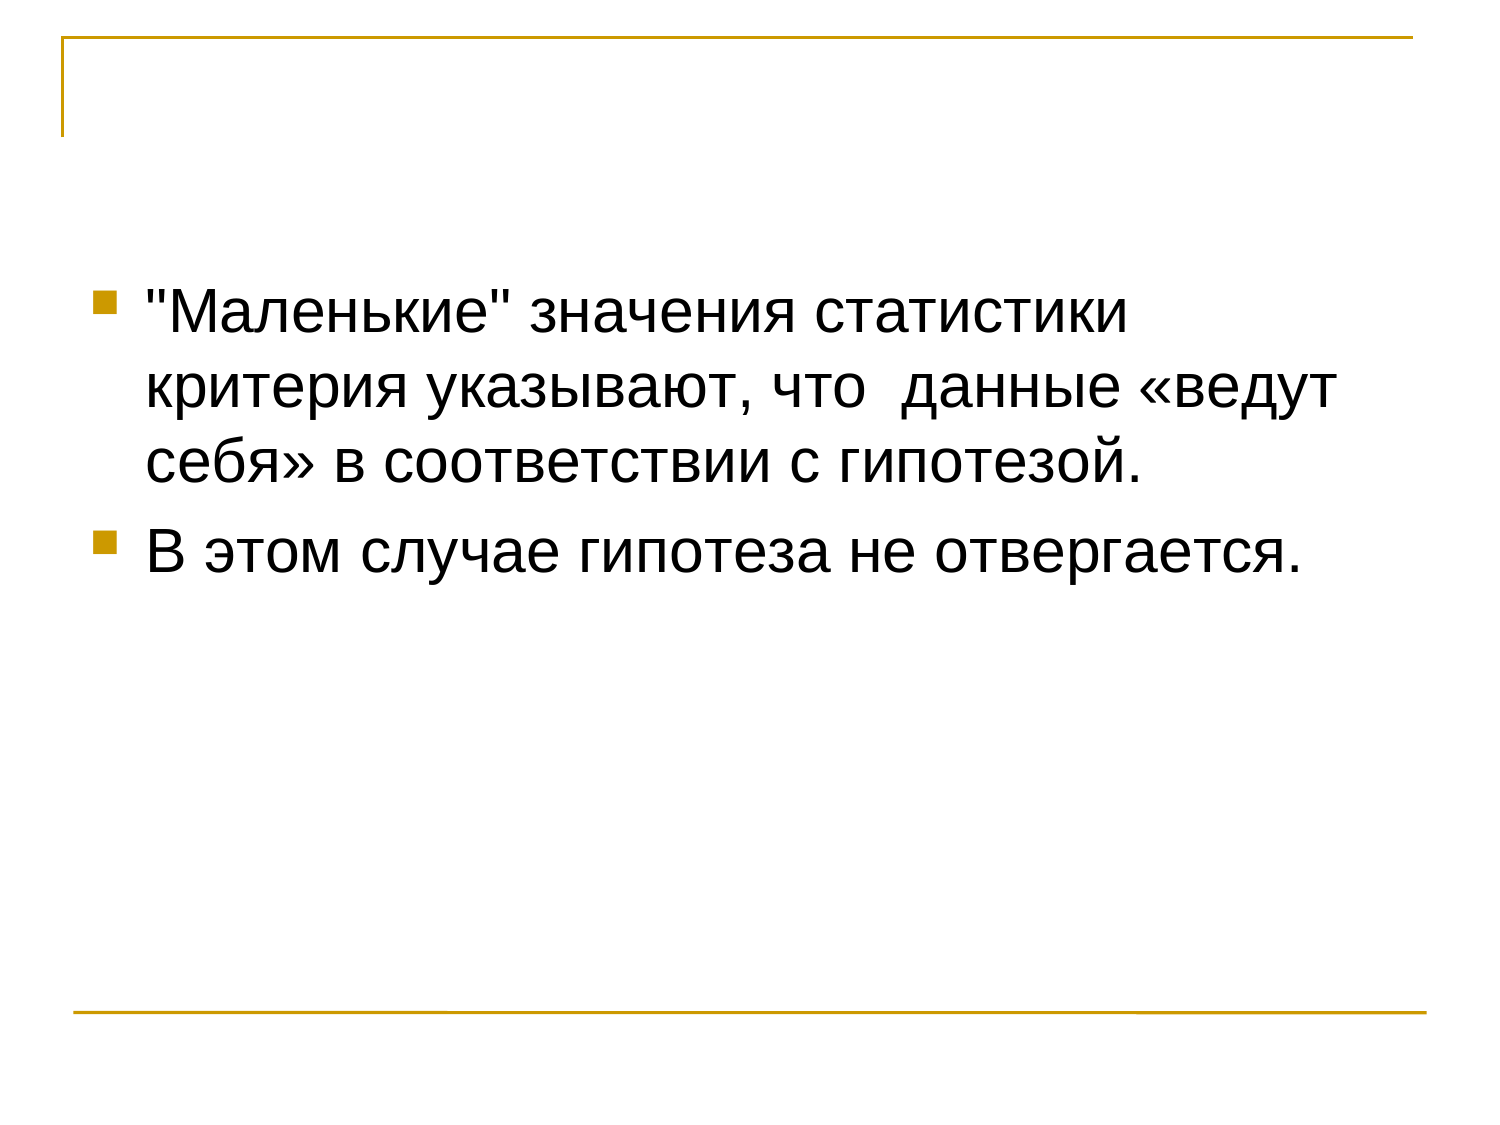

#
"Маленькие" значения статистики критерия указывают, что данные «ведут себя» в соответствии с гипотезой.
В этом случае гипотеза не отвергается.